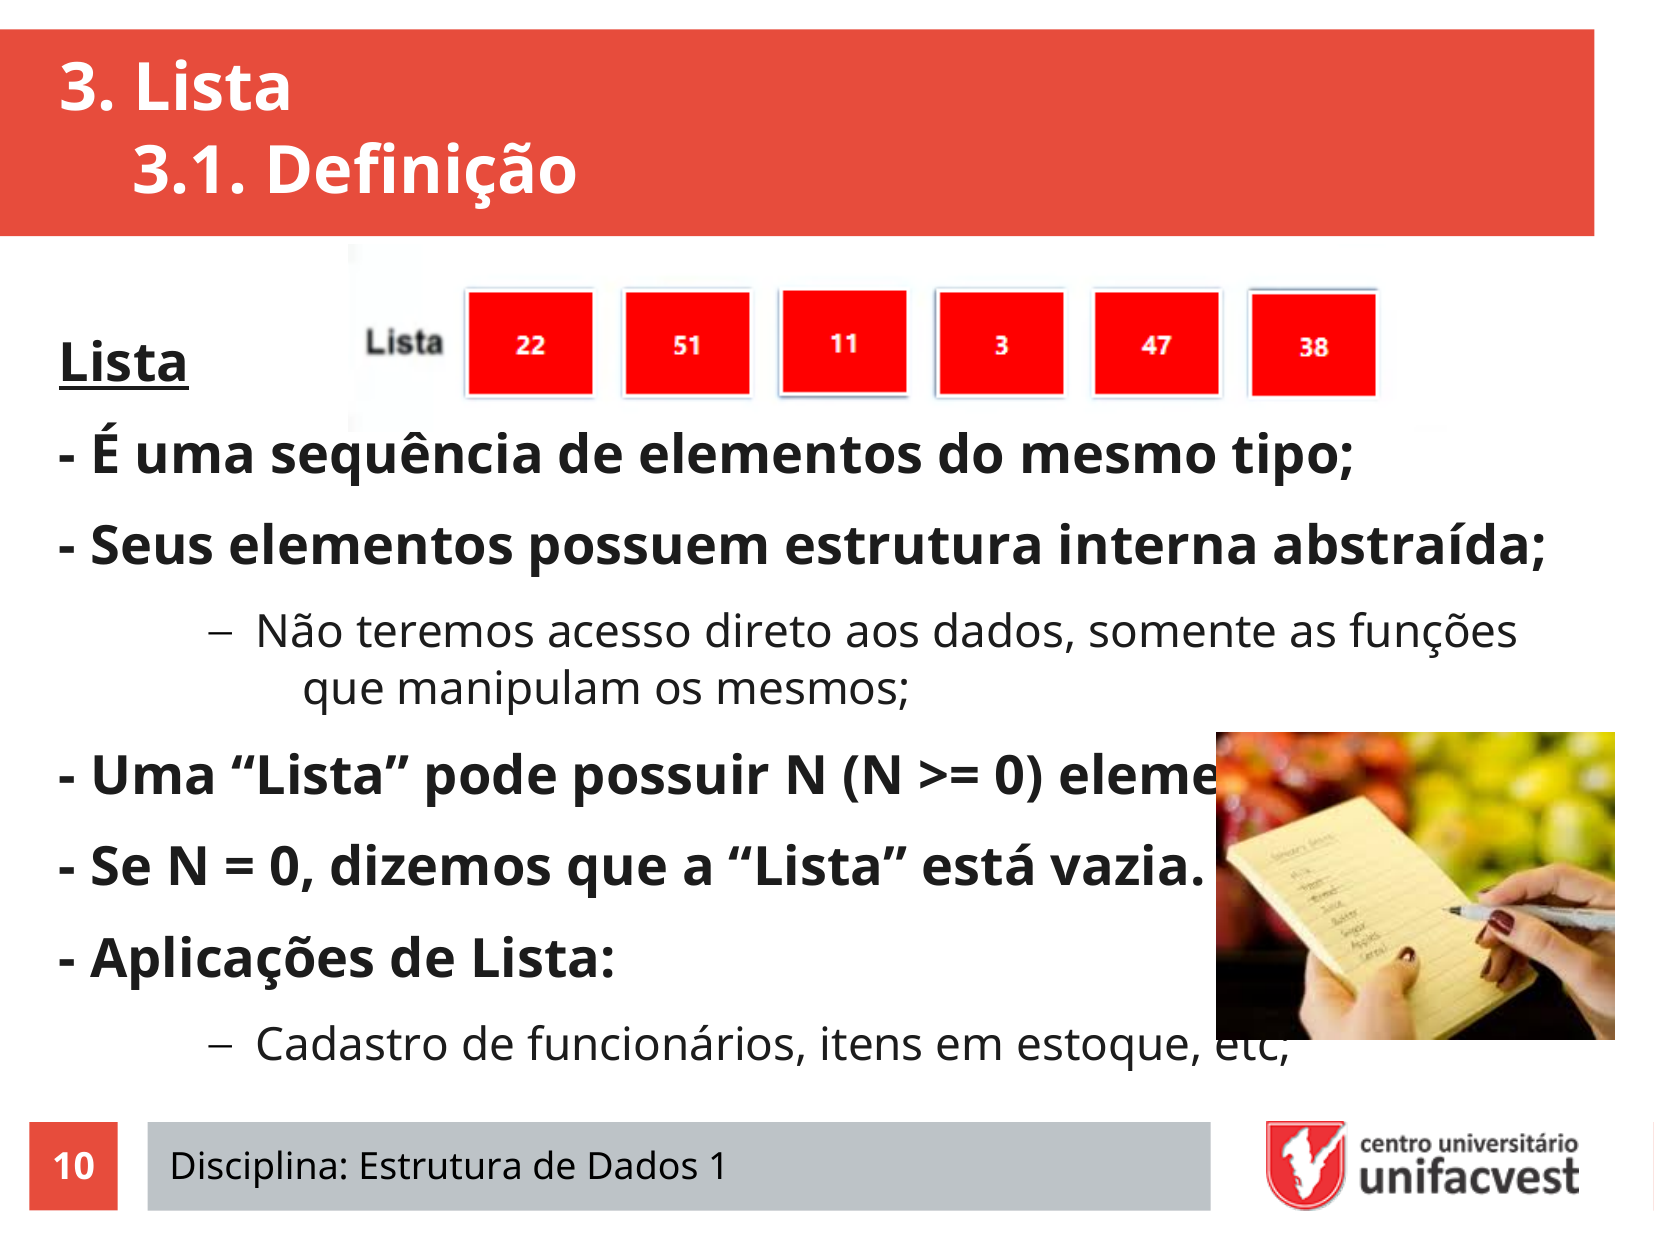

# 3. Lista 3.1. Definição
Lista
- É uma sequência de elementos do mesmo tipo;
- Seus elementos possuem estrutura interna abstraída;
Não teremos acesso direto aos dados, somente as funções que manipulam os mesmos;
- Uma “Lista” pode possuir N (N >= 0) elementos.
- Se N = 0, dizemos que a “Lista” está vazia.
- Aplicações de Lista:
Cadastro de funcionários, itens em estoque, etc;
10
Disciplina: Estrutura de Dados 1